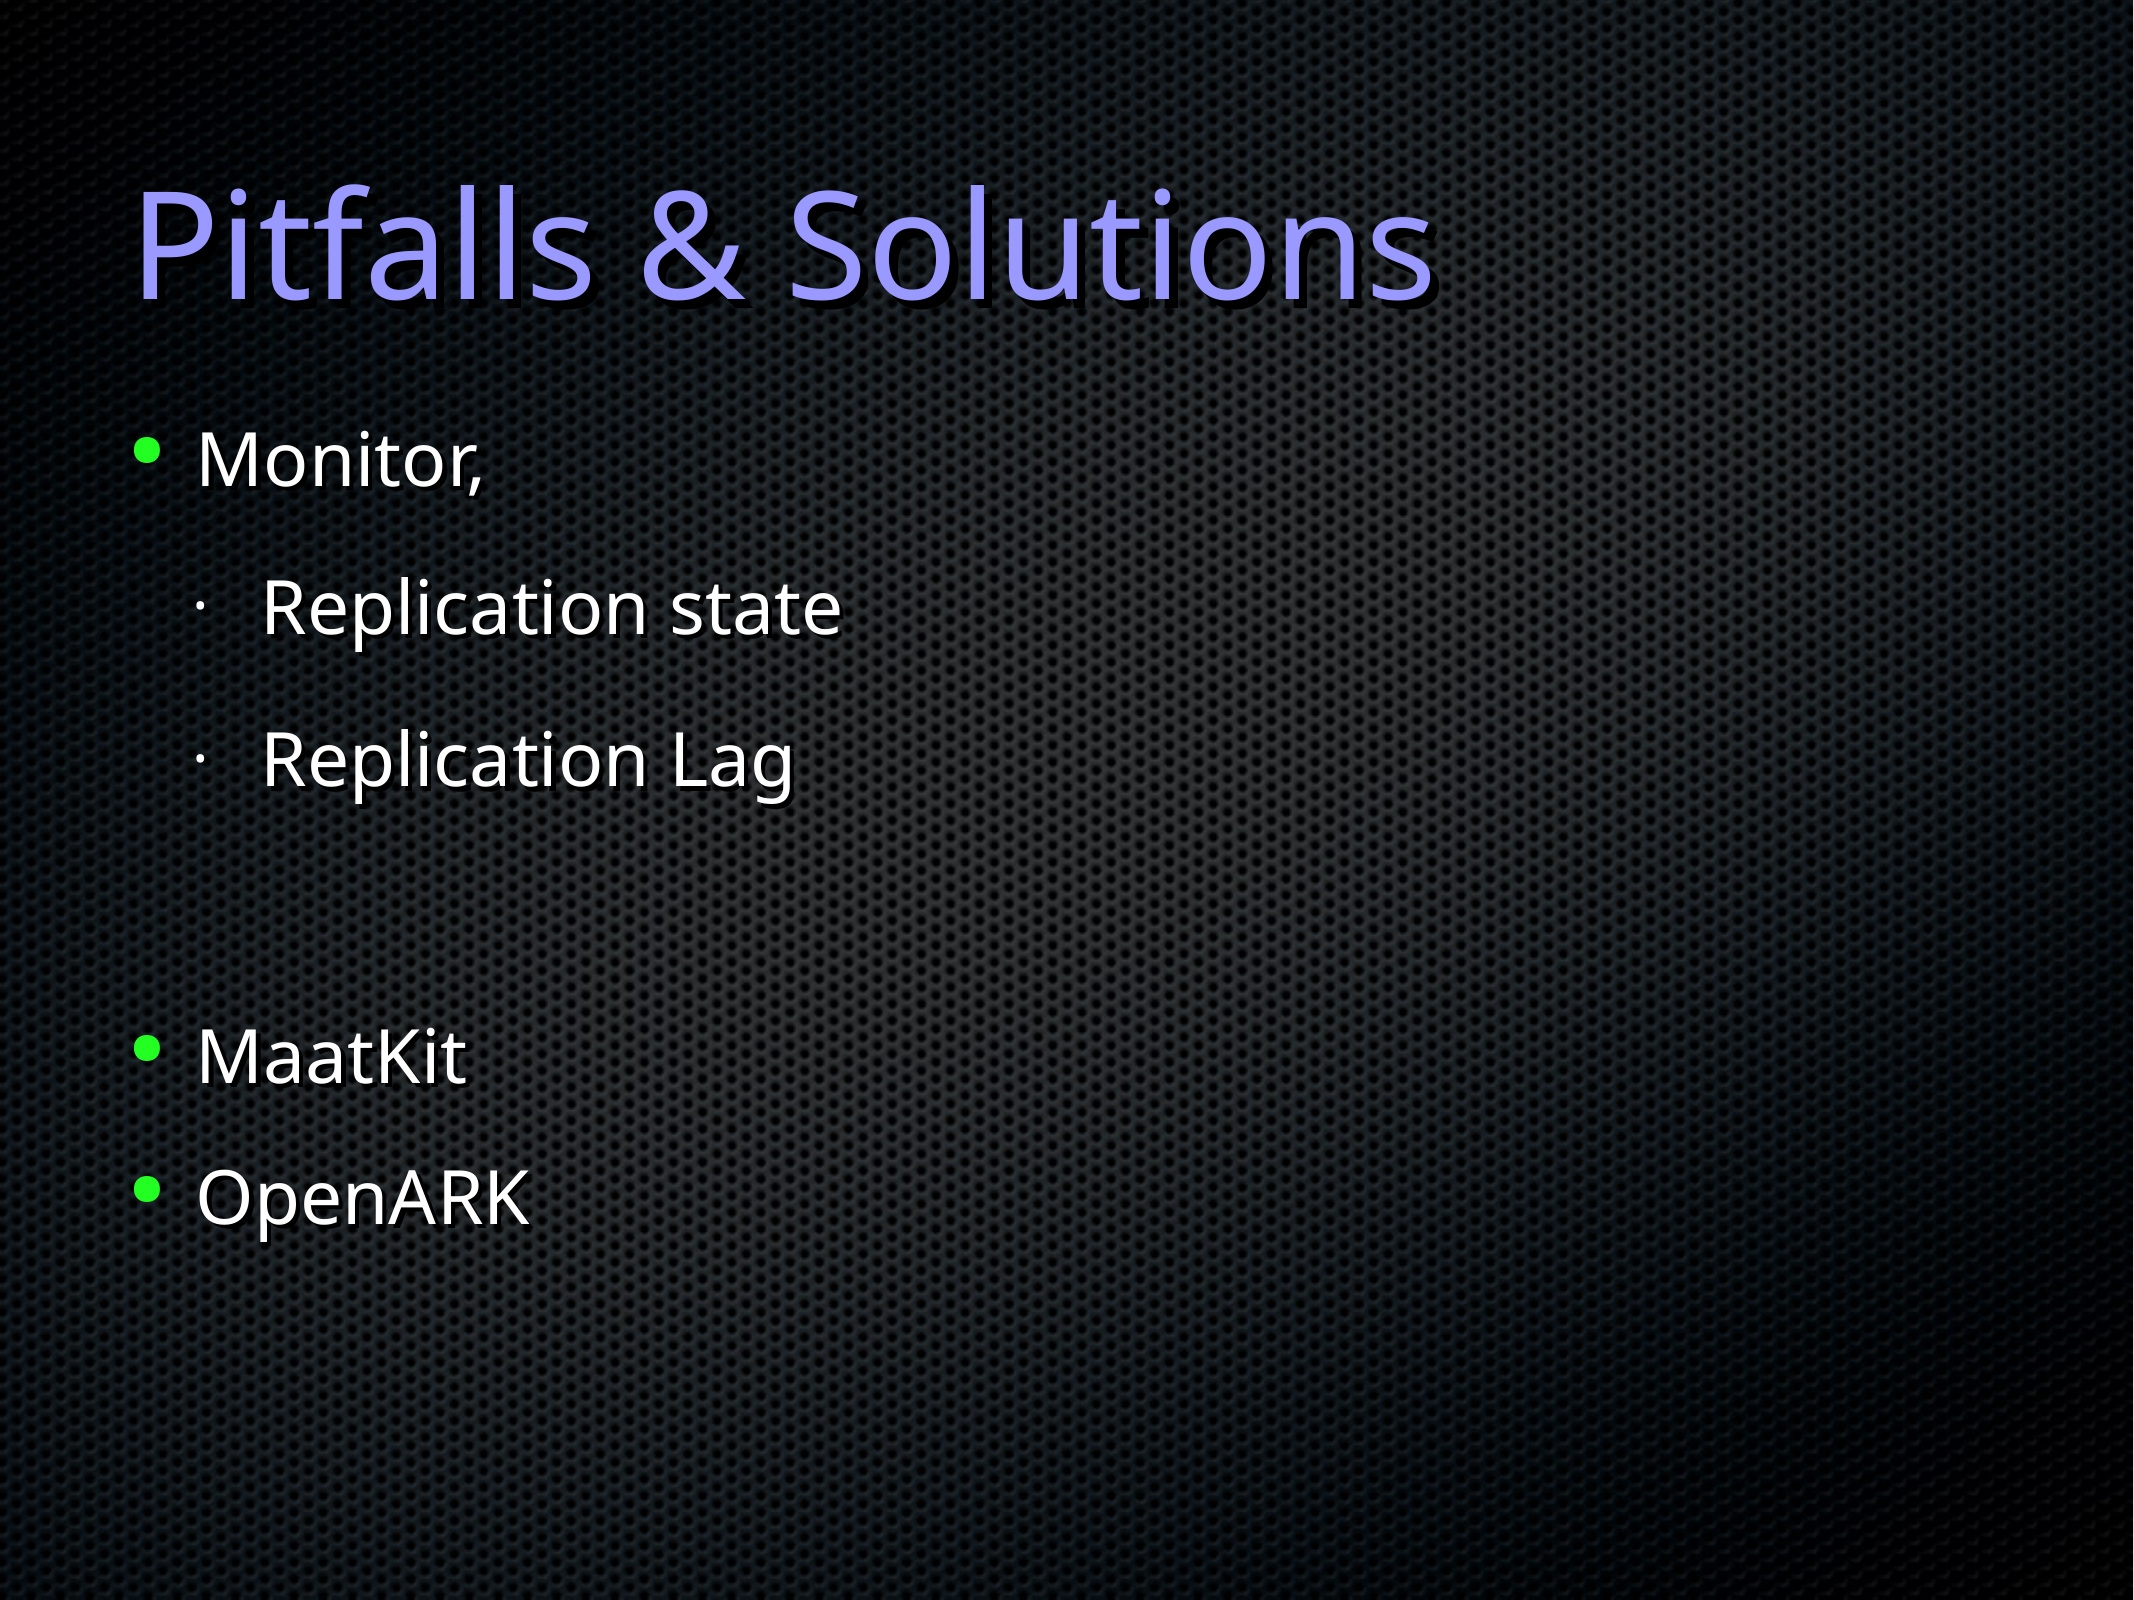

# Pitfalls & Solutions
Monitor,
Replication state
Replication Lag
MaatKit
OpenARK